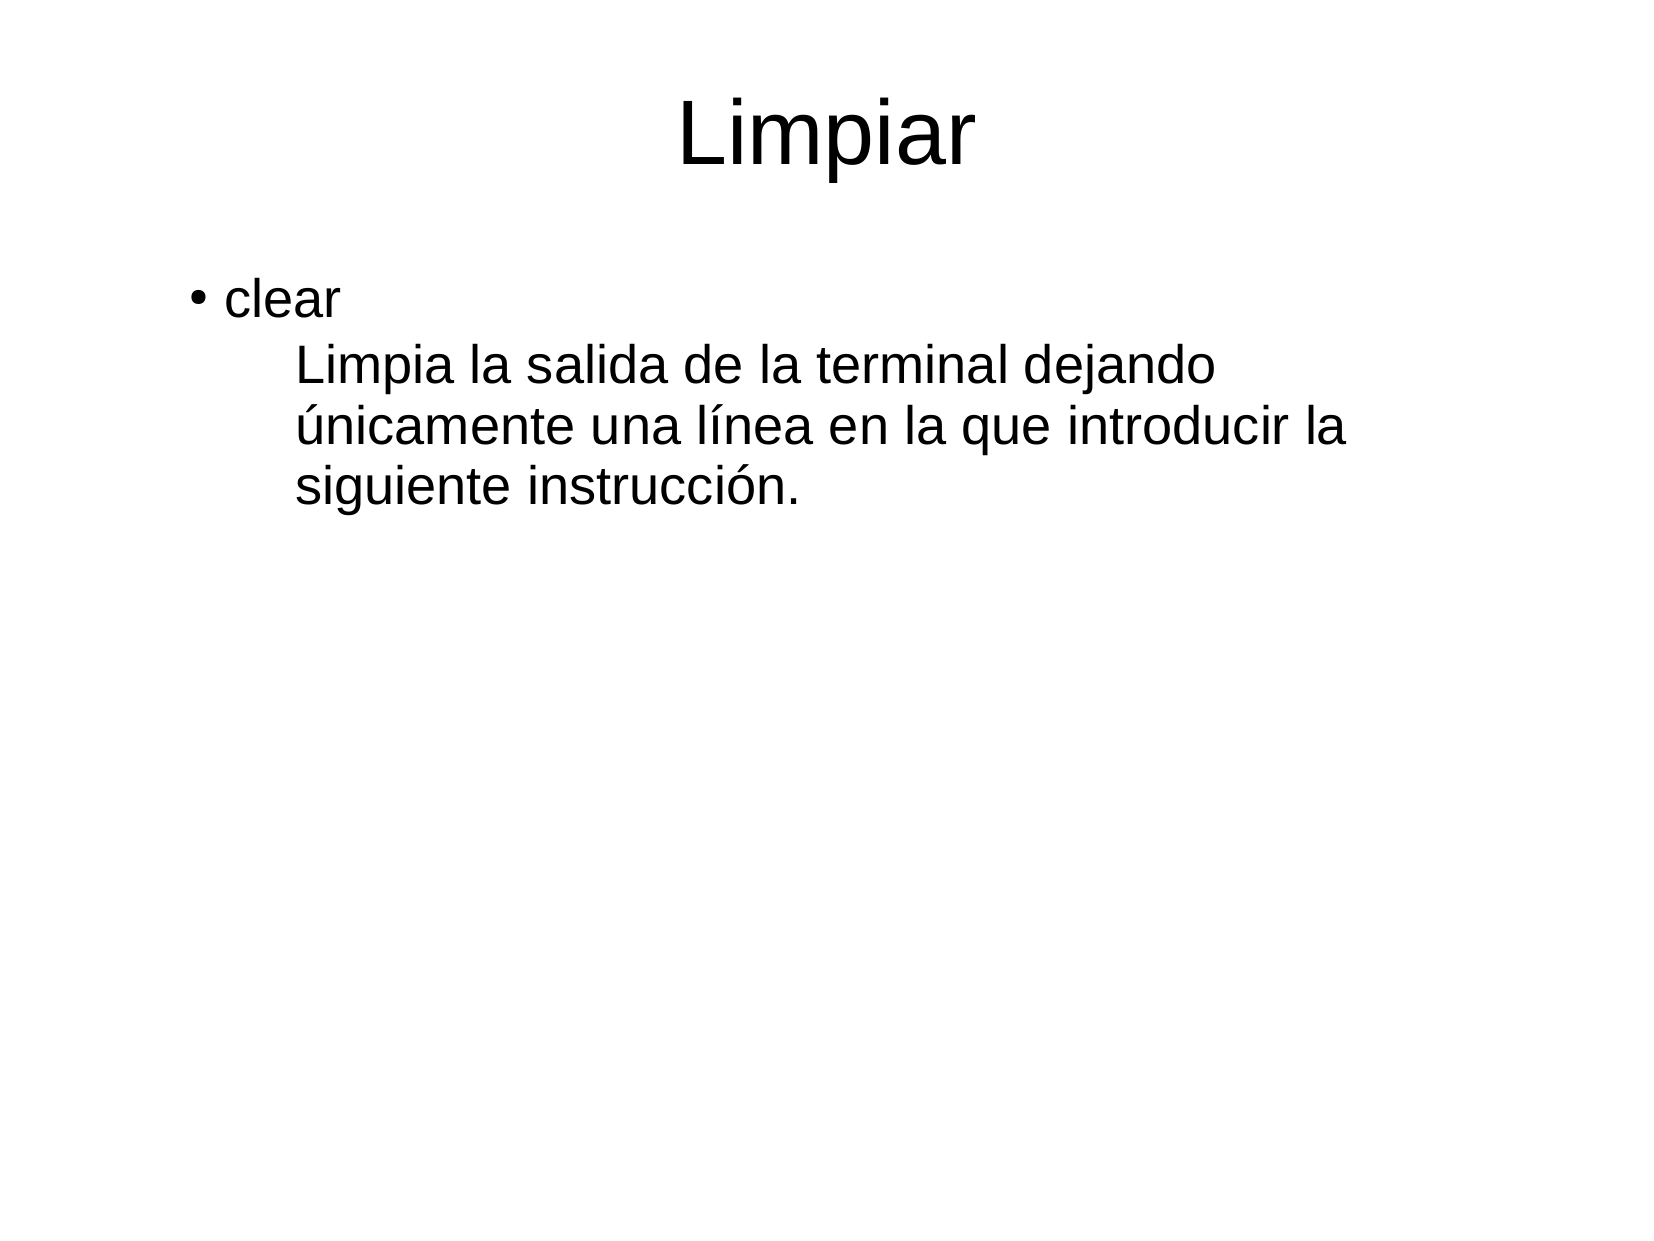

# Limpiar
clear
Limpia la salida de la terminal dejando únicamente una línea en la que introducir la siguiente instrucción.